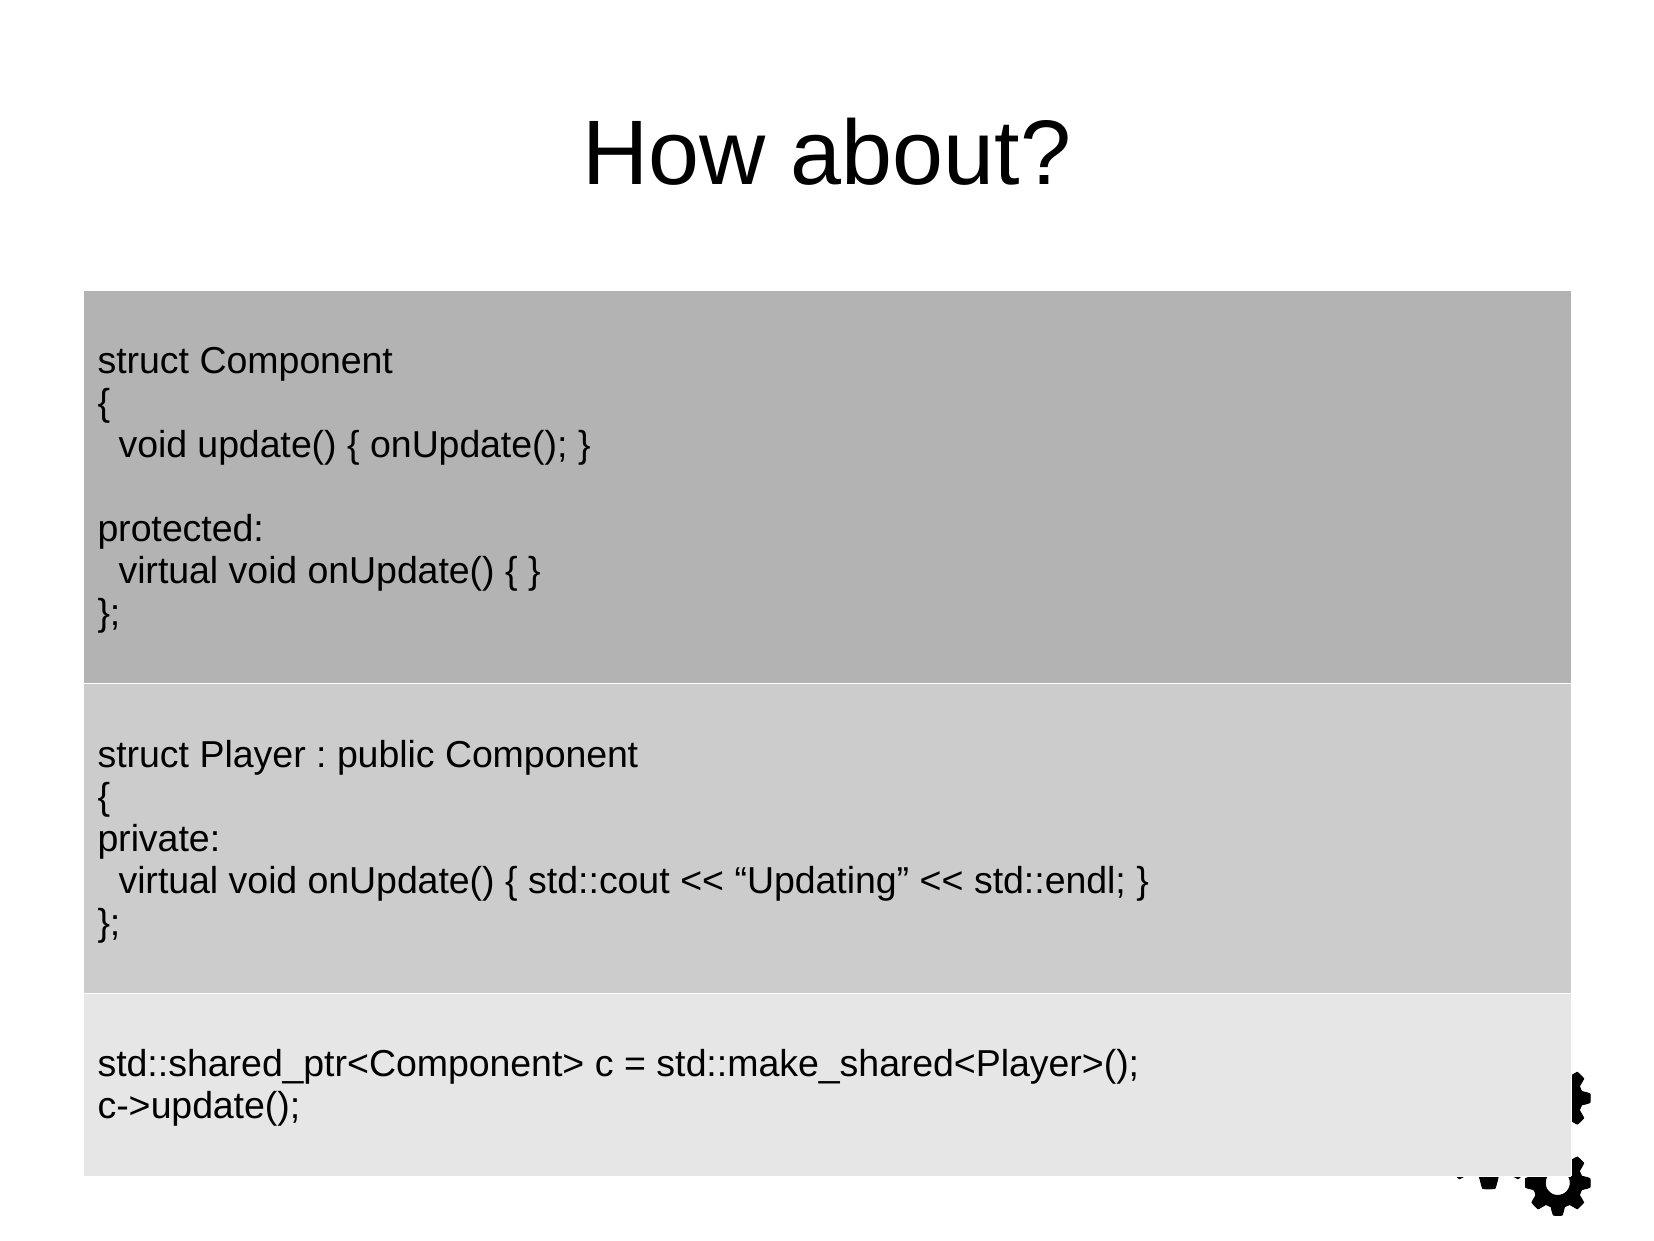

# How about?
| struct Component { void update() { onUpdate(); } protected: virtual void onUpdate() { } }; |
| --- |
| struct Player : public Component { private: virtual void onUpdate() { std::cout << “Updating” << std::endl; } }; |
| std::shared\_ptr<Component> c = std::make\_shared<Player>(); c->update(); |